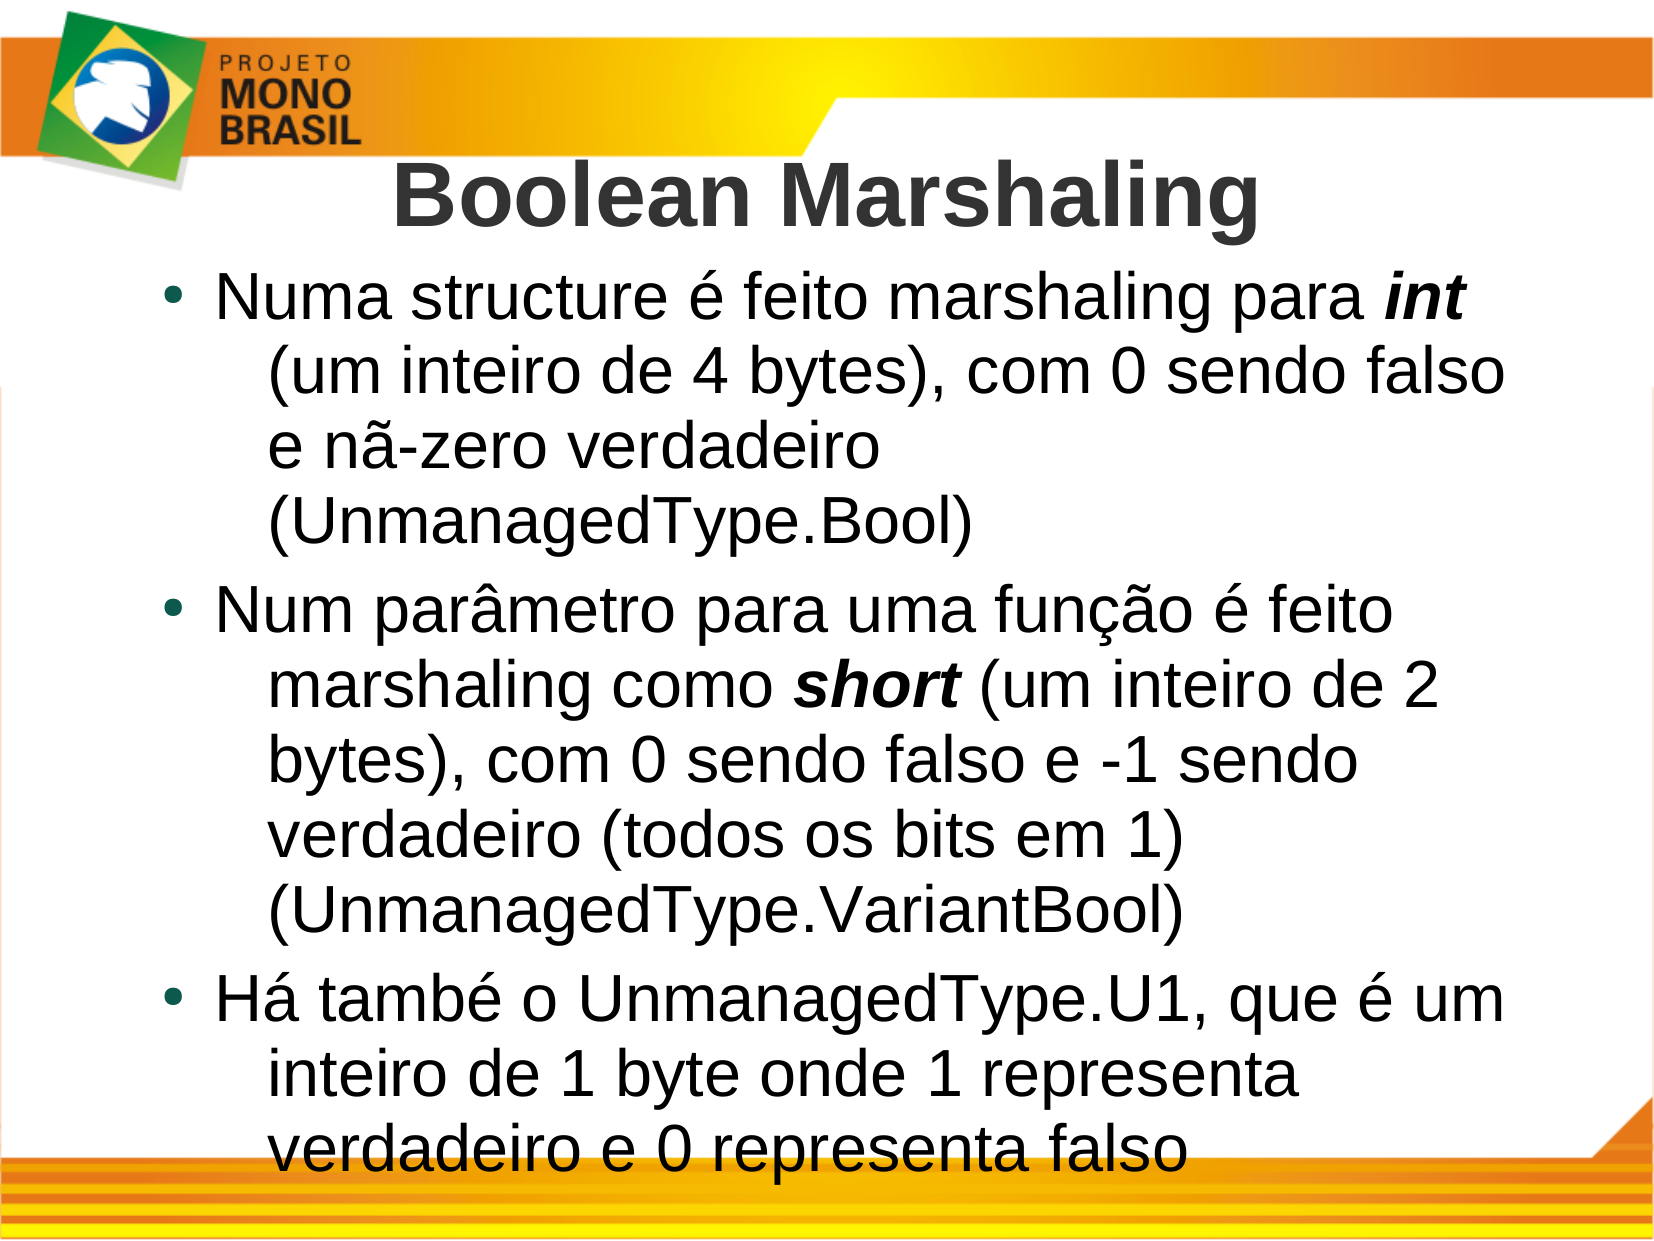

# Boolean Marshaling
Numa structure é feito marshaling para int (um inteiro de 4 bytes), com 0 sendo falso e nã-zero verdadeiro (UnmanagedType.Bool)
Num parâmetro para uma função é feito marshaling como short (um inteiro de 2 bytes), com 0 sendo falso e -1 sendo verdadeiro (todos os bits em 1) (UnmanagedType.VariantBool)
Há també o UnmanagedType.U1, que é um inteiro de 1 byte onde 1 representa verdadeiro e 0 representa falso